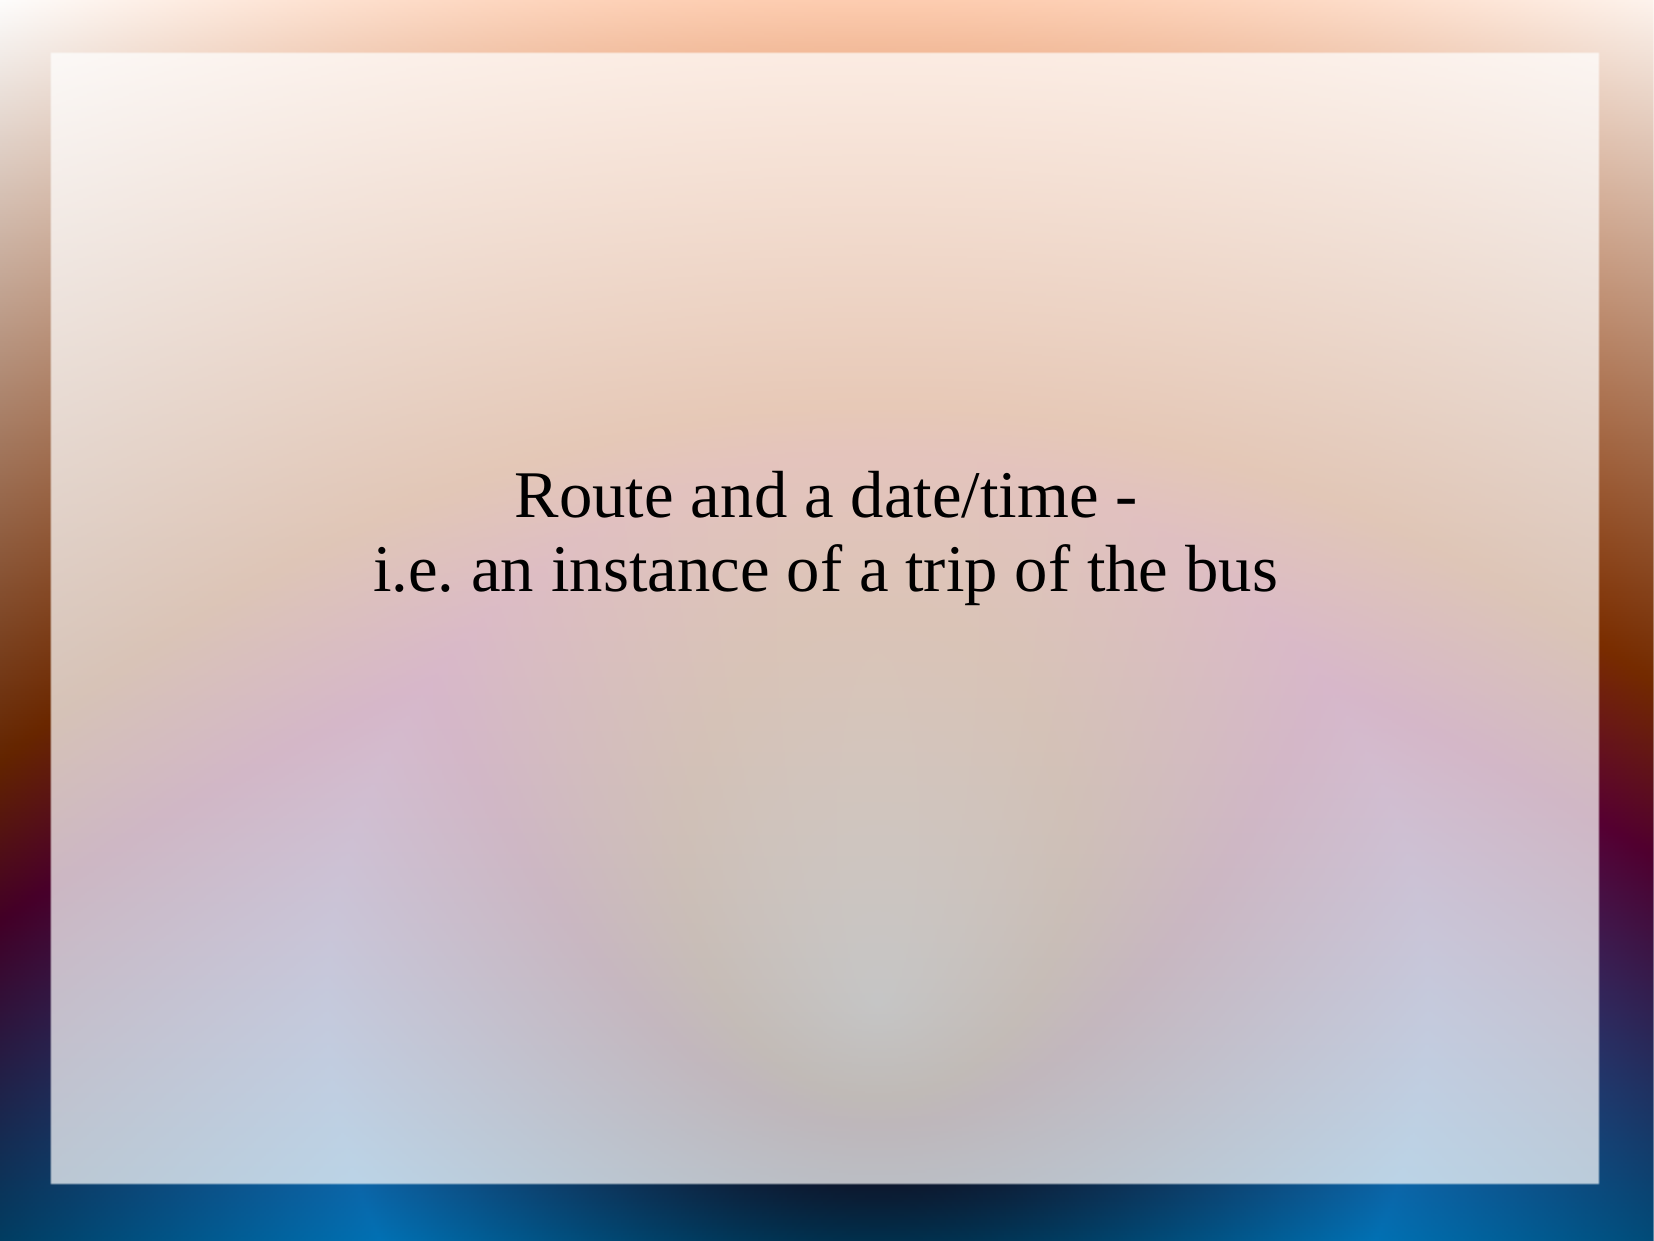

# Route and a date/time -
i.e. an instance of a trip of the bus